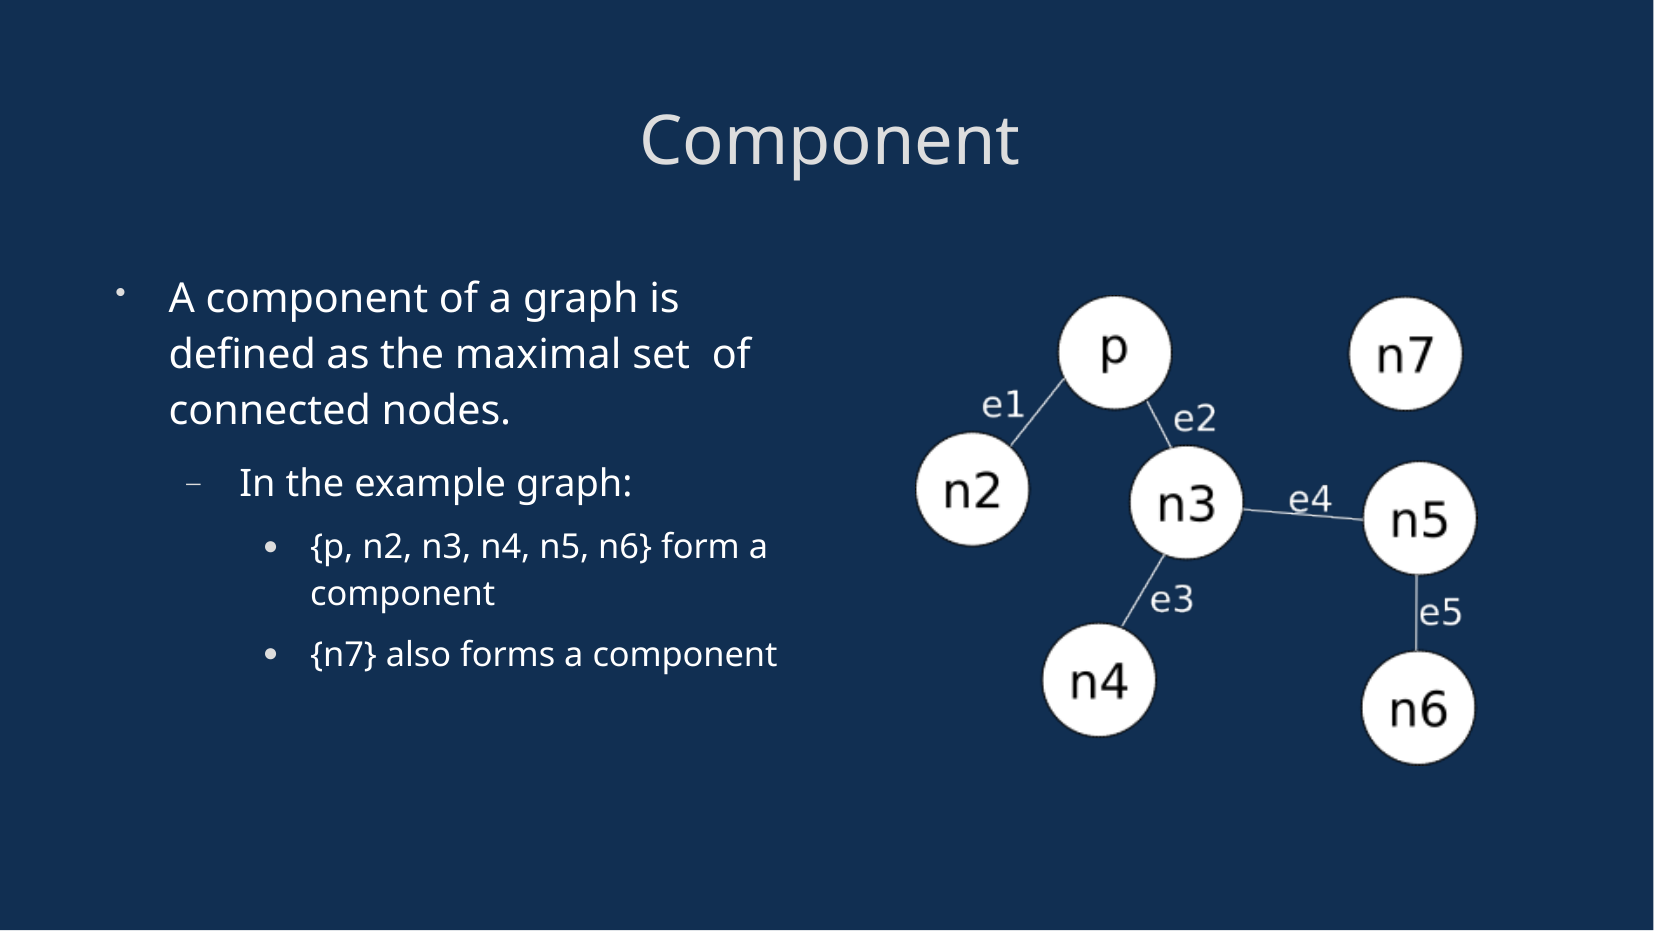

# Component
A component of a graph is defined as the maximal set of connected nodes.
In the example graph:
{p, n2, n3, n4, n5, n6} form a component
{n7} also forms a component